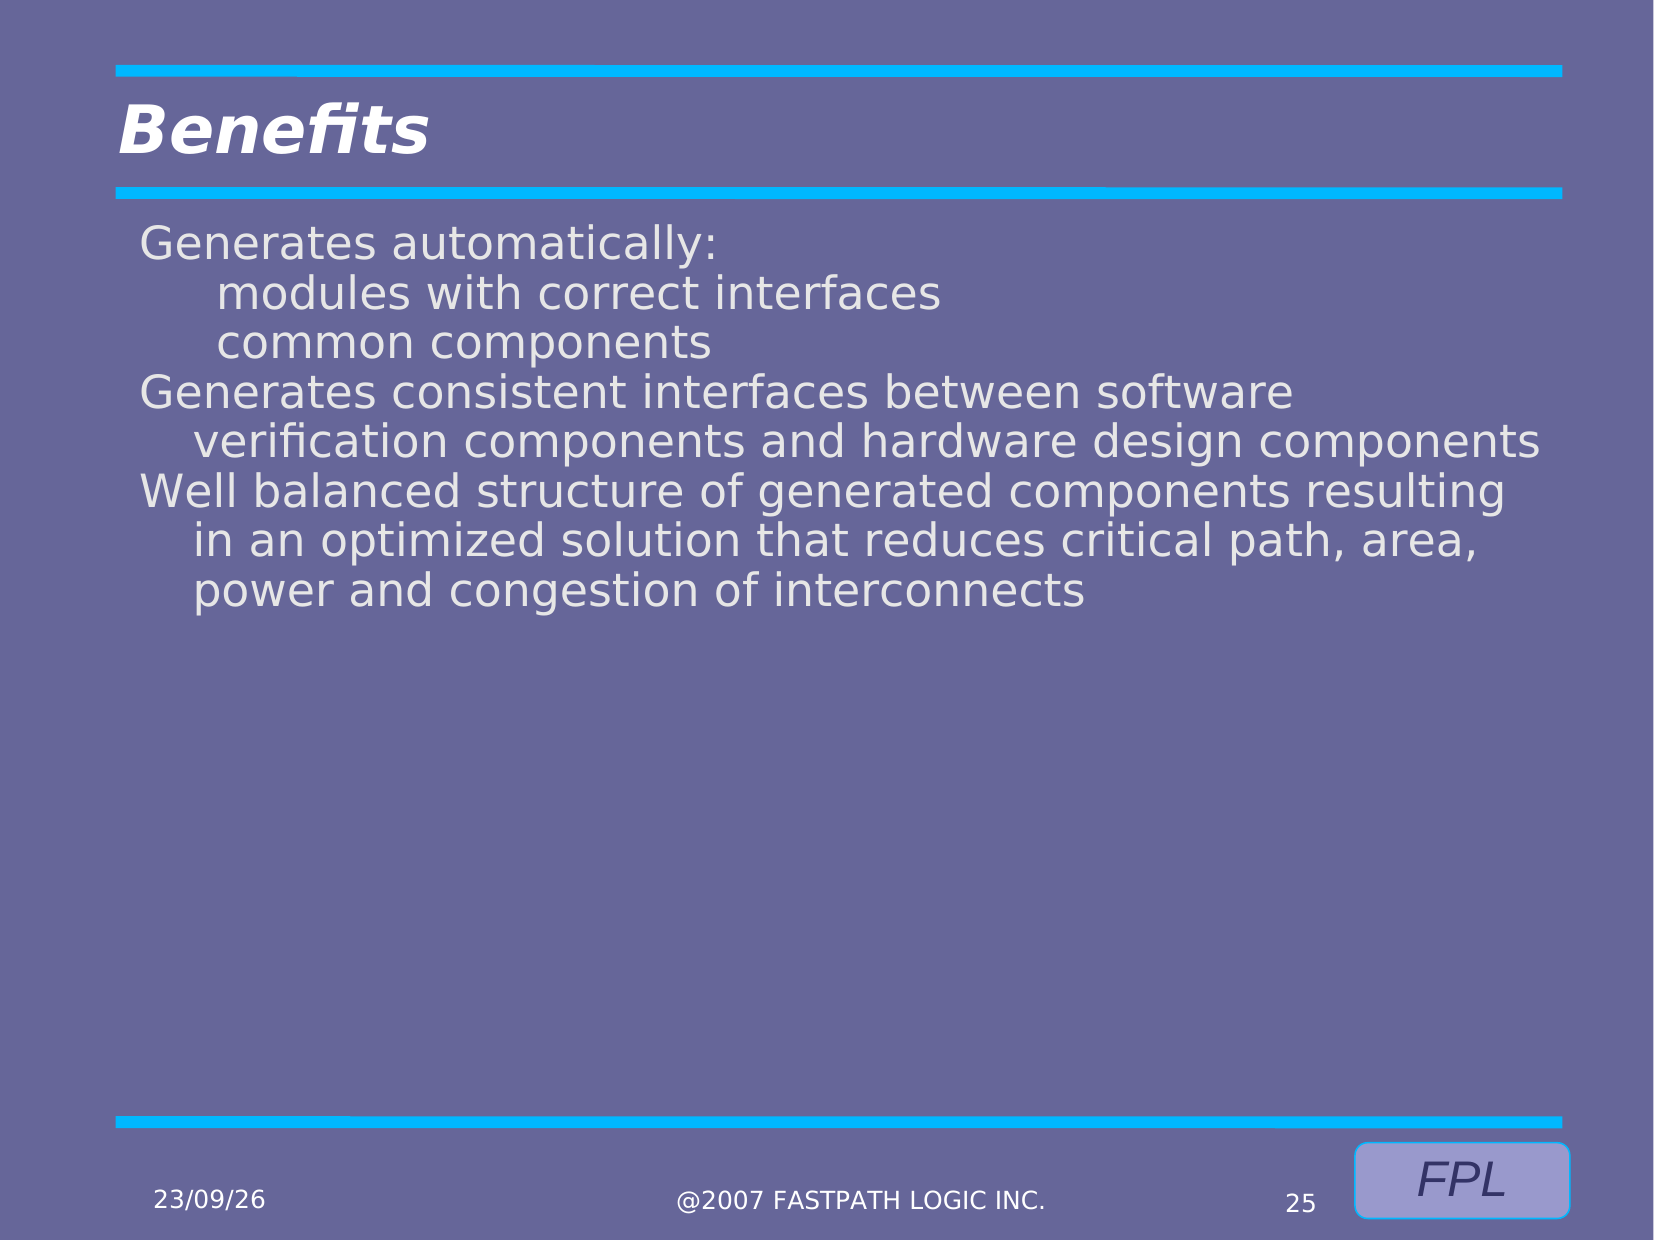

# Benefits
Generates automatically:
modules with correct interfaces
common components
Generates consistent interfaces between software verification components and hardware design components
Well balanced structure of generated components resulting in an optimized solution that reduces critical path, area, power and congestion of interconnects
25